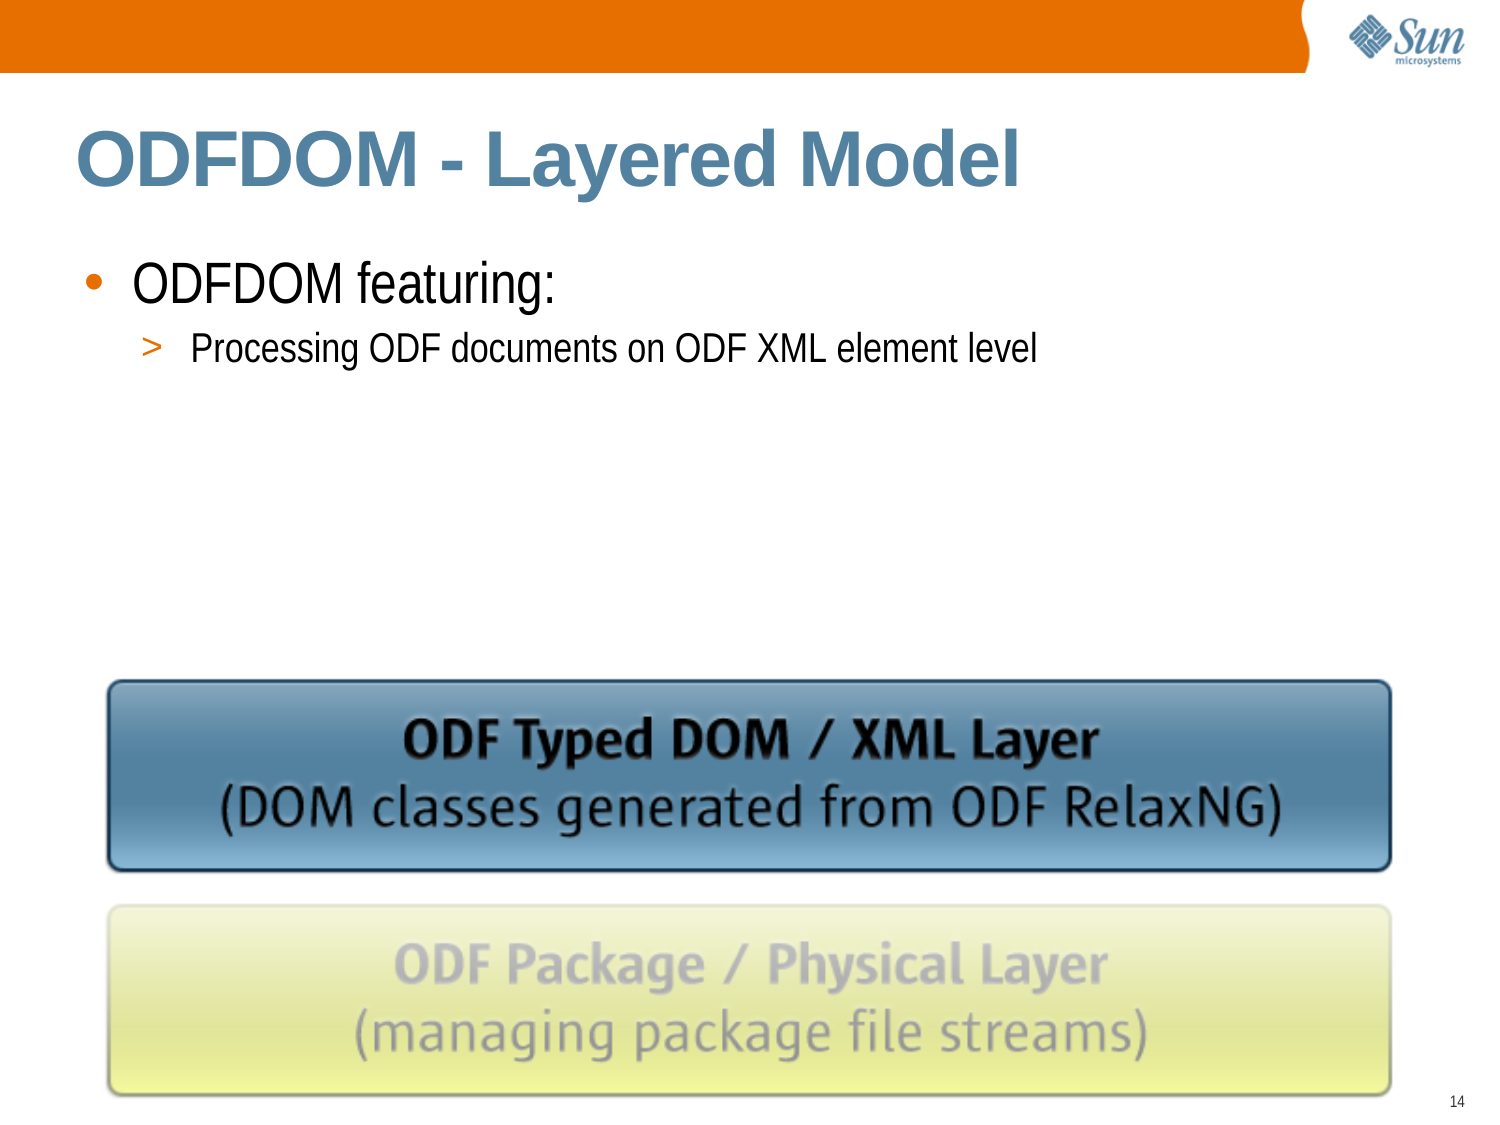

# ODFDOM - Layered Model
ODFDOM featuring:
Processing ODF documents on ODF XML element level